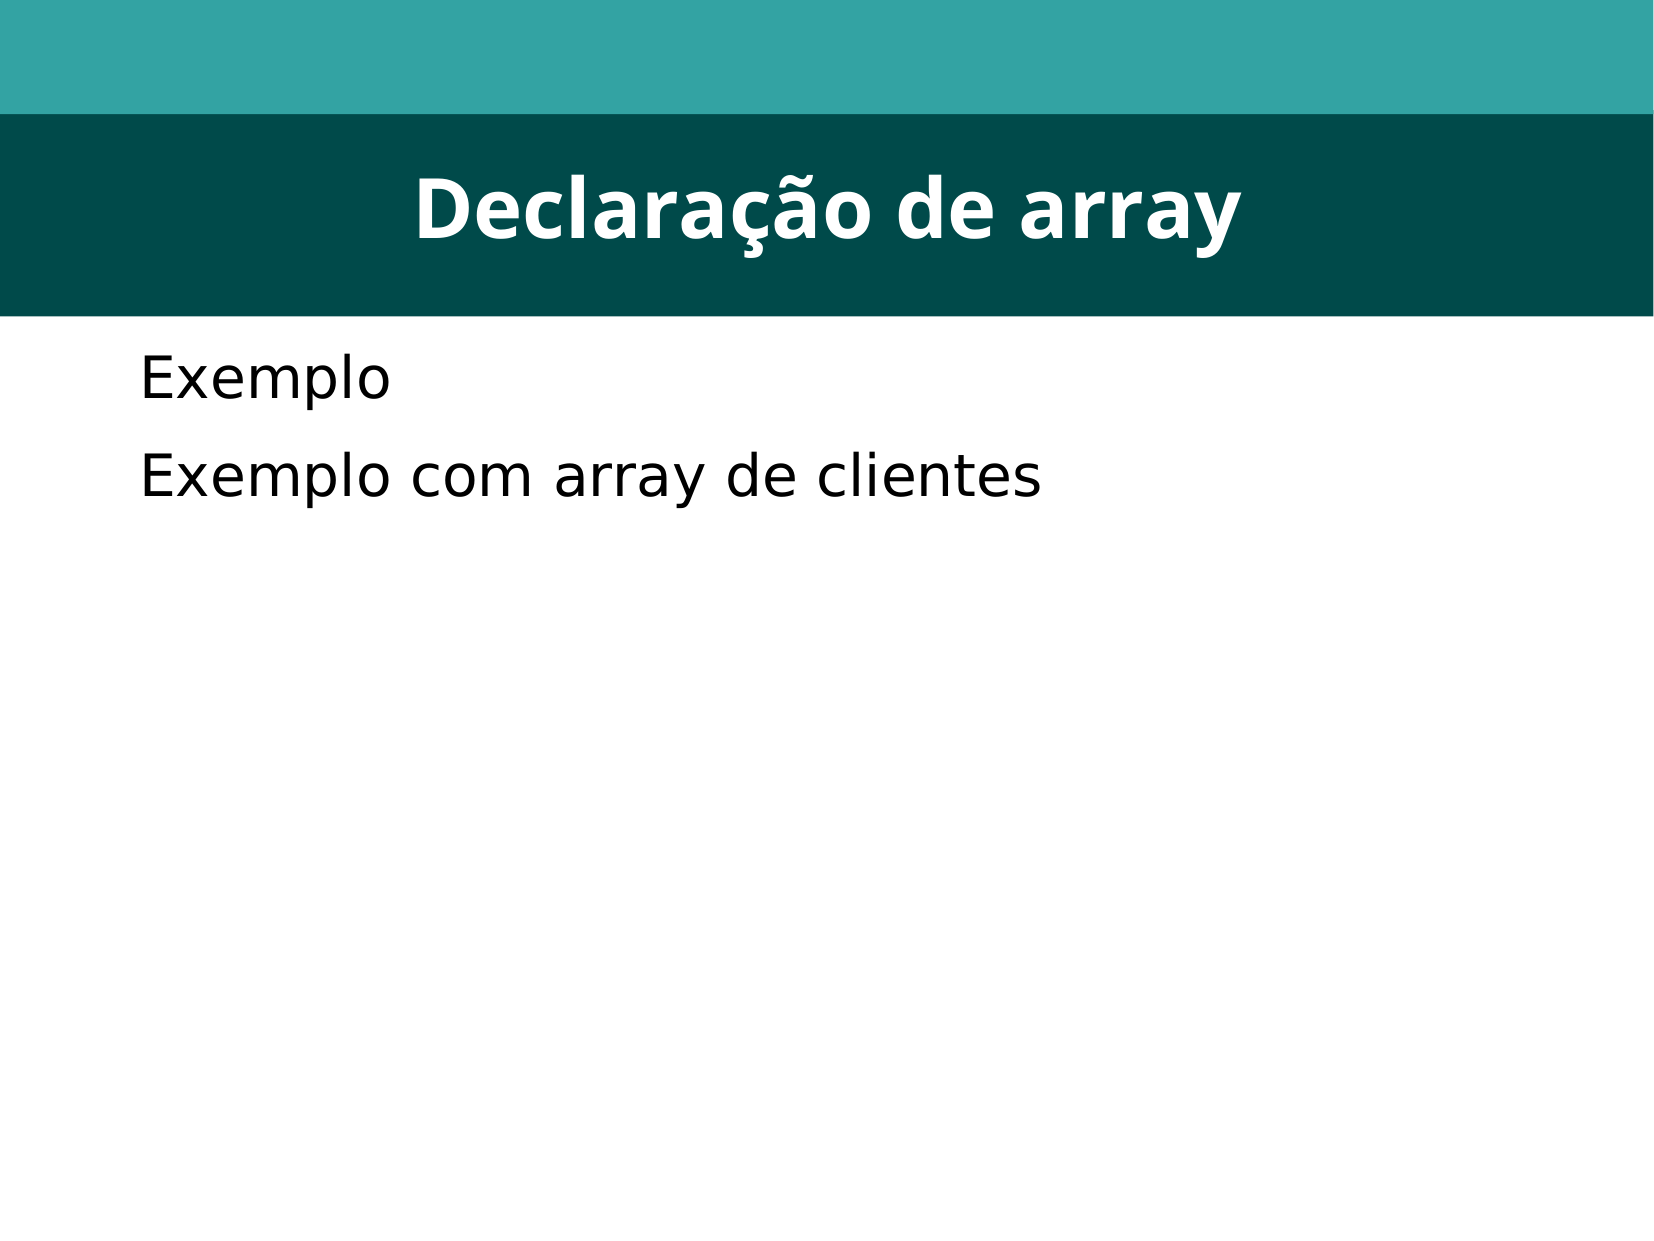

Declaração de array
# Exemplo
Exemplo com array de clientes